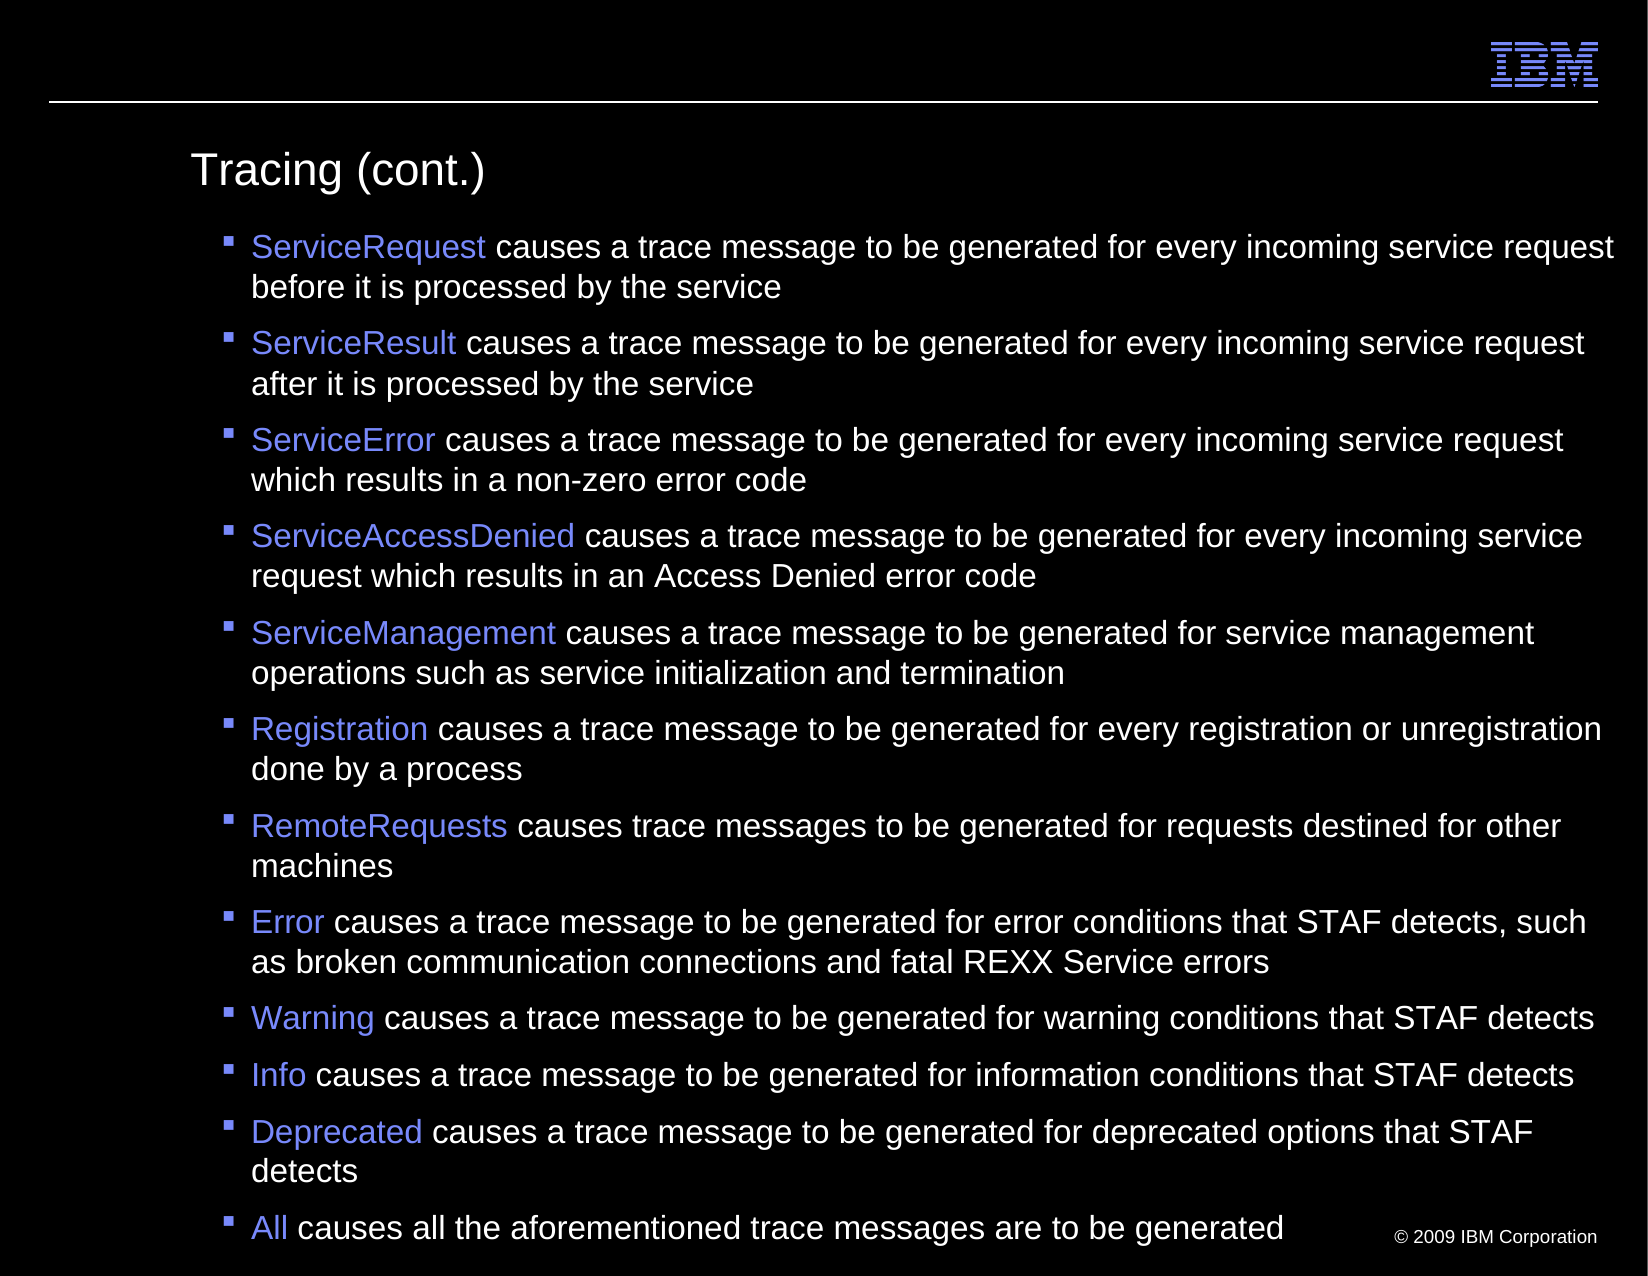

# Tracing (cont.)
ServiceRequest causes a trace message to be generated for every incoming service request before it is processed by the service
ServiceResult causes a trace message to be generated for every incoming service request after it is processed by the service
ServiceError causes a trace message to be generated for every incoming service request which results in a non-zero error code
ServiceAccessDenied causes a trace message to be generated for every incoming service request which results in an Access Denied error code
ServiceManagement causes a trace message to be generated for service management operations such as service initialization and termination
Registration causes a trace message to be generated for every registration or unregistration done by a process
RemoteRequests causes trace messages to be generated for requests destined for other machines
Error causes a trace message to be generated for error conditions that STAF detects, such as broken communication connections and fatal REXX Service errors
Warning causes a trace message to be generated for warning conditions that STAF detects
Info causes a trace message to be generated for information conditions that STAF detects
Deprecated causes a trace message to be generated for deprecated options that STAF detects
All causes all the aforementioned trace messages are to be generated